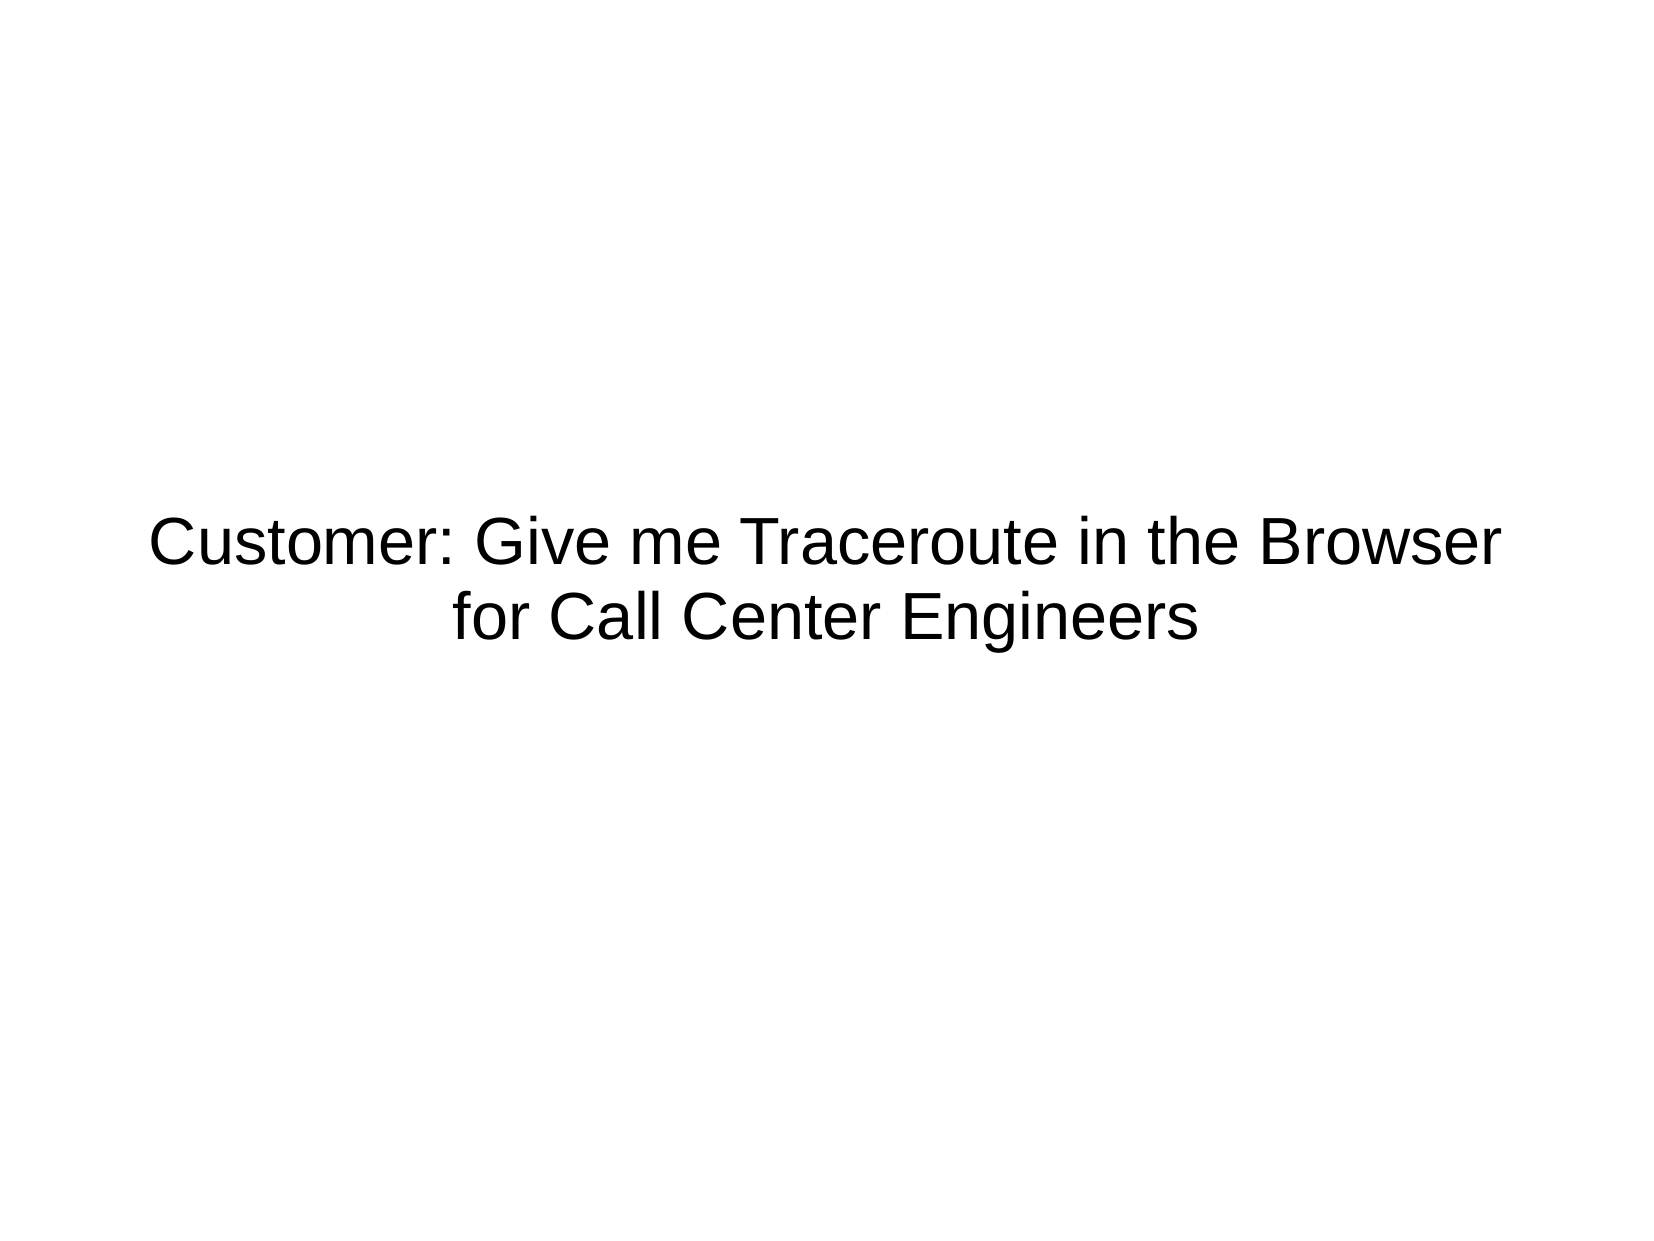

# Customer: Give me Traceroute in the Browser for Call Center Engineers